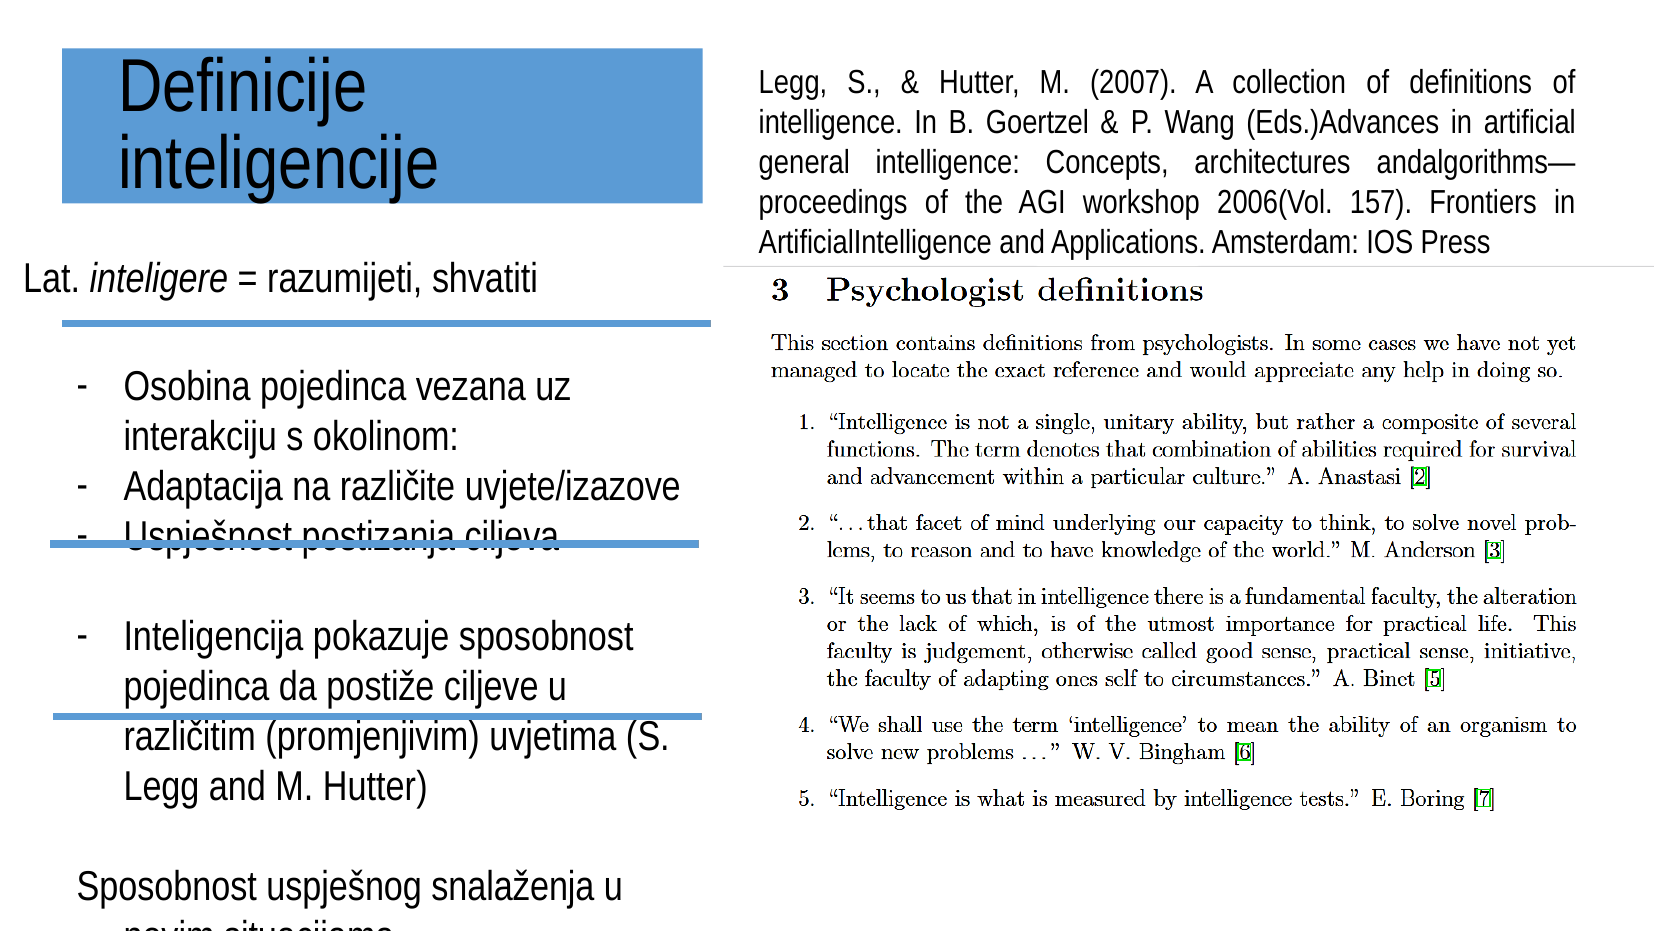

Definicije inteligencije
Legg, S., & Hutter, M. (2007). A collection of definitions of intelligence. In B. Goertzel & P. Wang (Eds.)Advances in artificial general intelligence: Concepts, architectures andalgorithms—proceedings of the AGI workshop 2006(Vol. 157). Frontiers in ArtificialIntelligence and Applications. Amsterdam: IOS Press
Lat. inteligere = razumijeti, shvatiti
Osobina pojedinca vezana uz interakciju s okolinom:
Adaptacija na različite uvjete/izazove
Uspješnost postizanja ciljeva
Inteligencija pokazuje sposobnost pojedinca da postiže ciljeve u različitim (promjenjivim) uvjetima (S. Legg and M. Hutter)
Sposobnost uspješnog snalaženja u novim situacijama